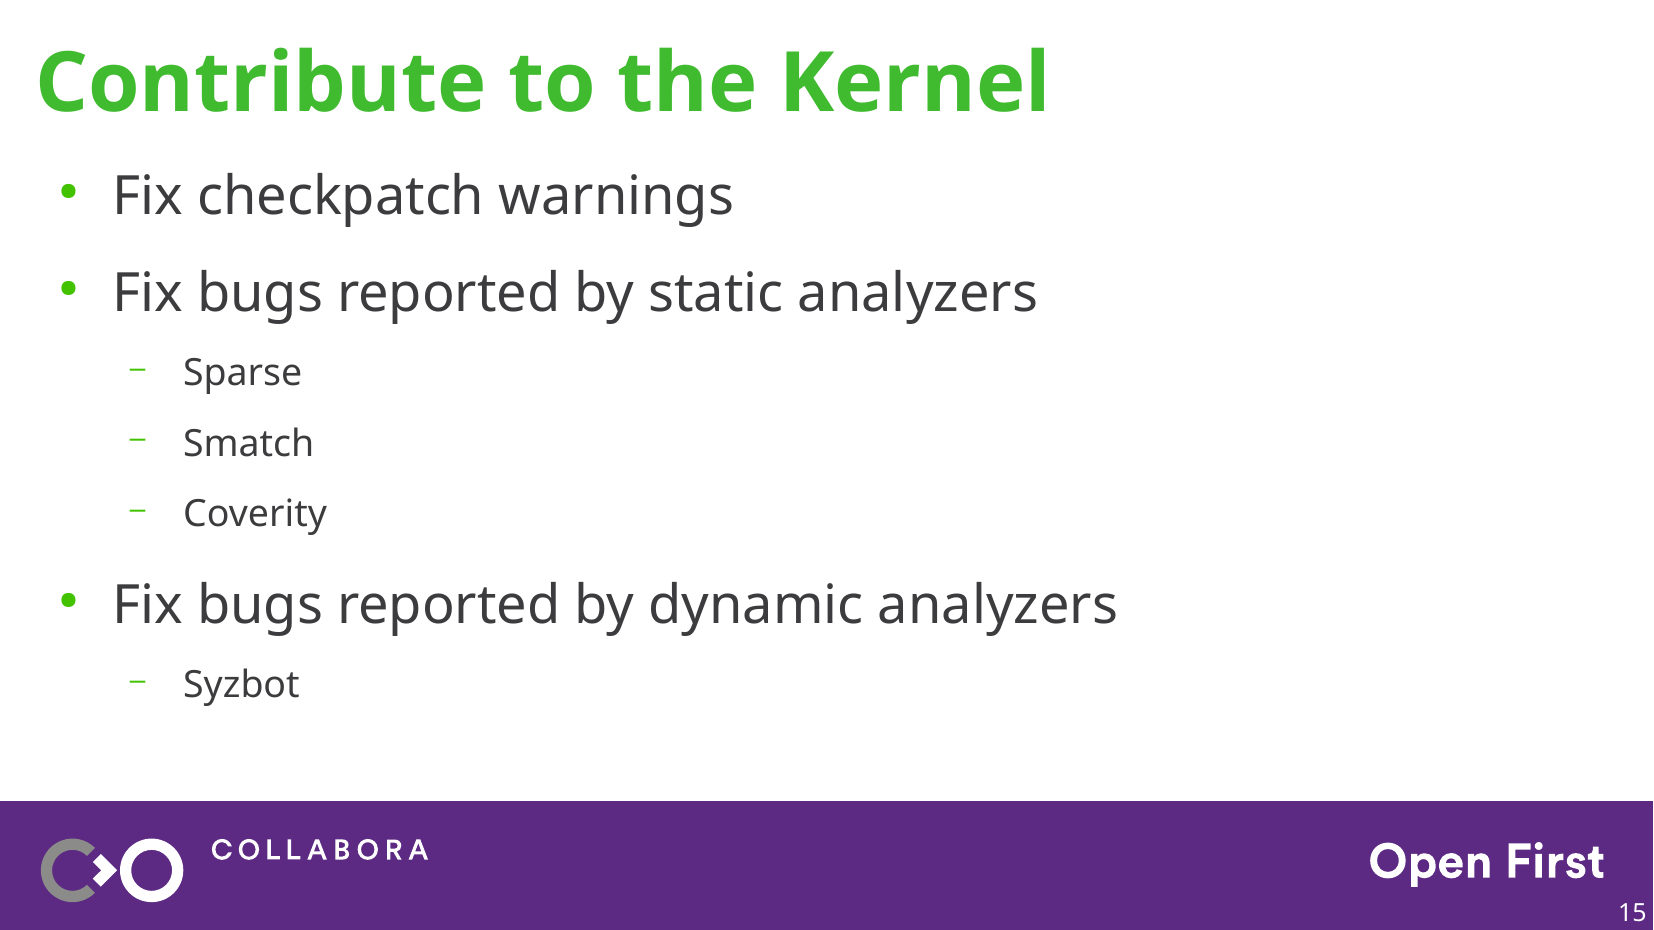

# Contribute to the Kernel
Fix checkpatch warnings
Fix bugs reported by static analyzers
Sparse
Smatch
Coverity
Fix bugs reported by dynamic analyzers
Syzbot